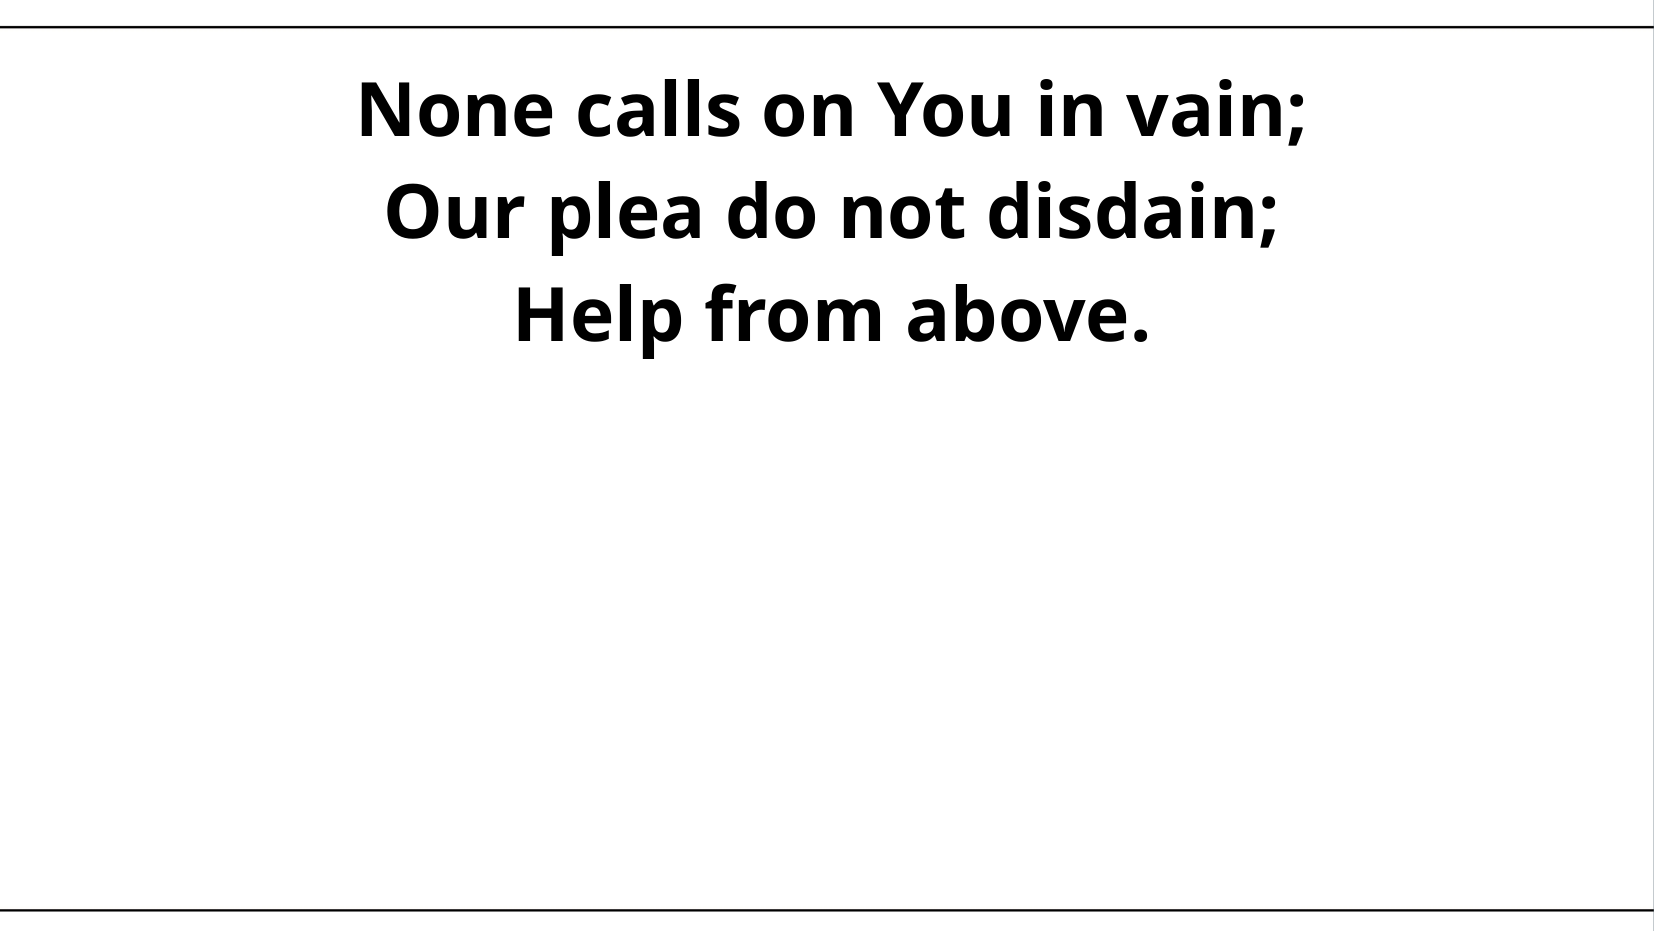

None calls on You in vain;
Our plea do not disdain;
Help from above.